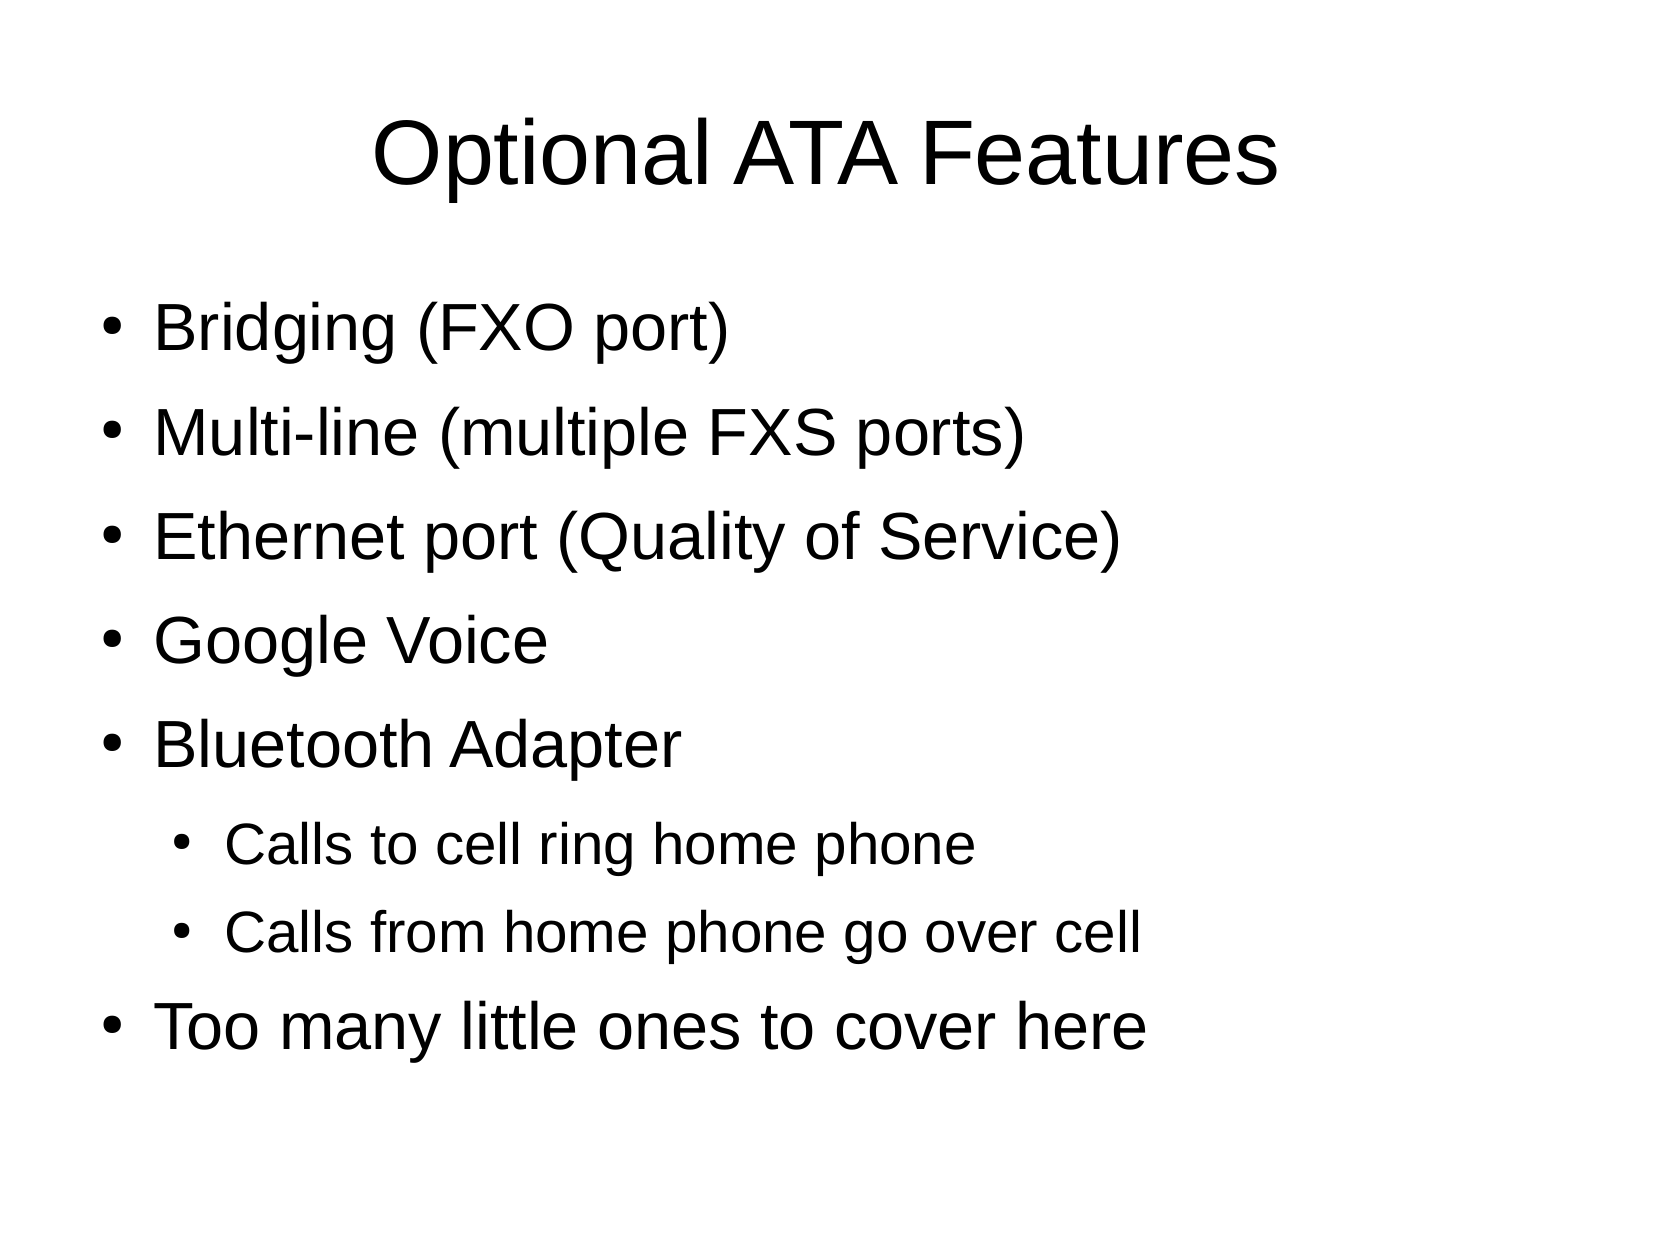

# Optional ATA Features
Bridging (FXO port)
Multi-line (multiple FXS ports)
Ethernet port (Quality of Service)
Google Voice
Bluetooth Adapter
Calls to cell ring home phone
Calls from home phone go over cell
Too many little ones to cover here